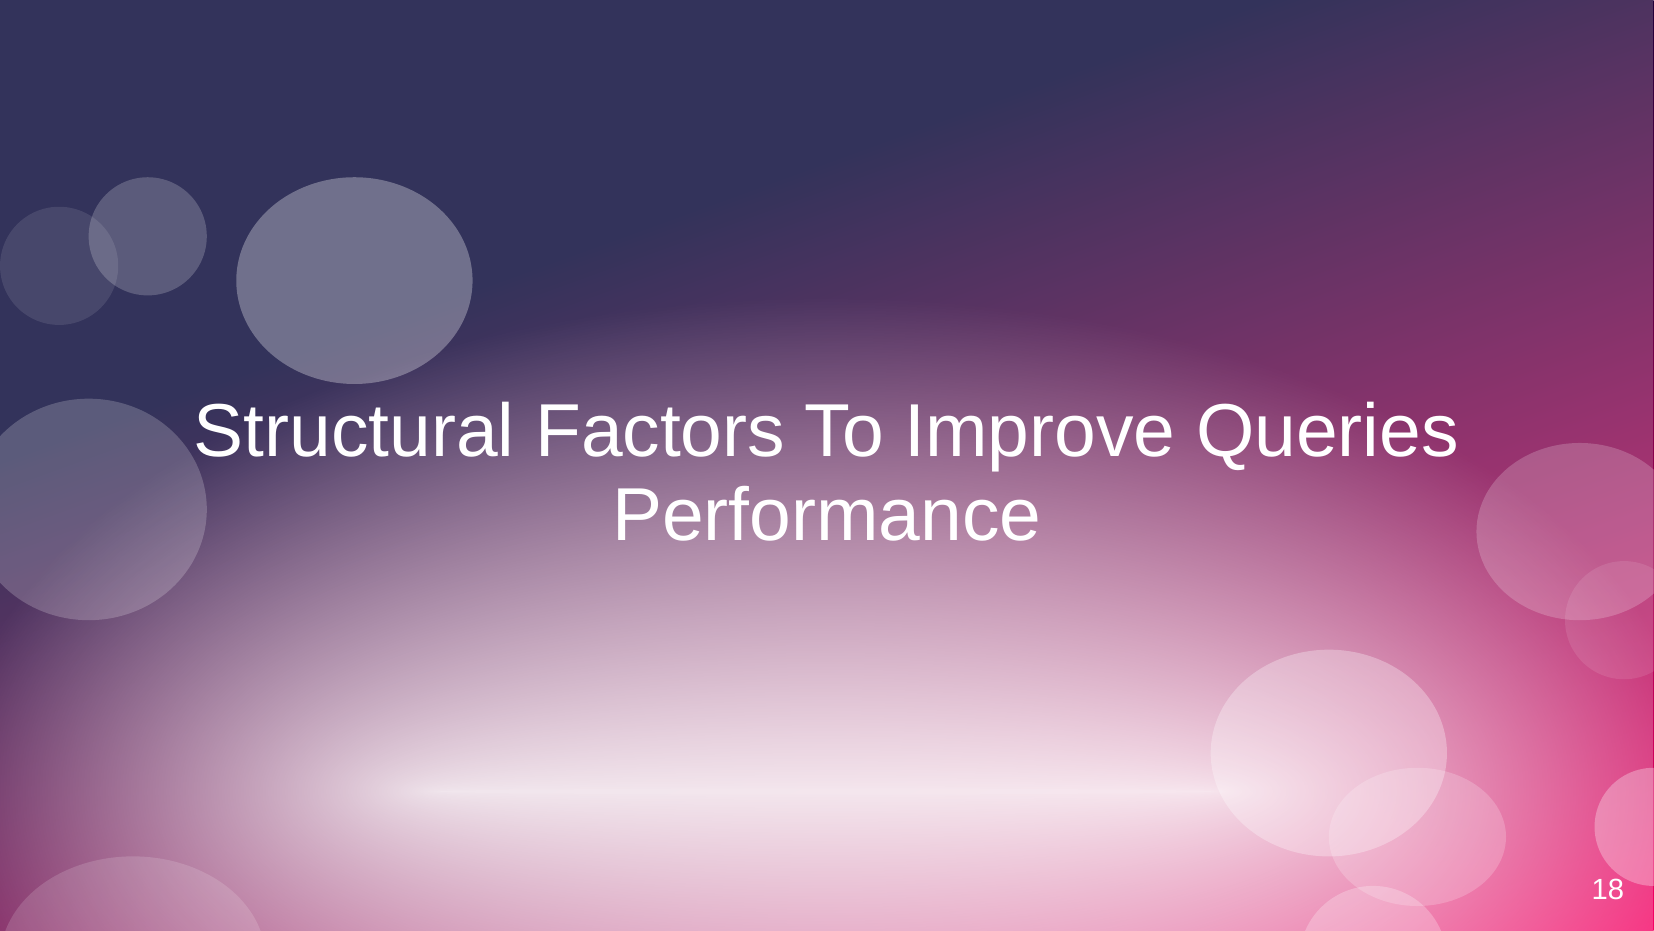

# Structural Factors To Improve Queries Performance